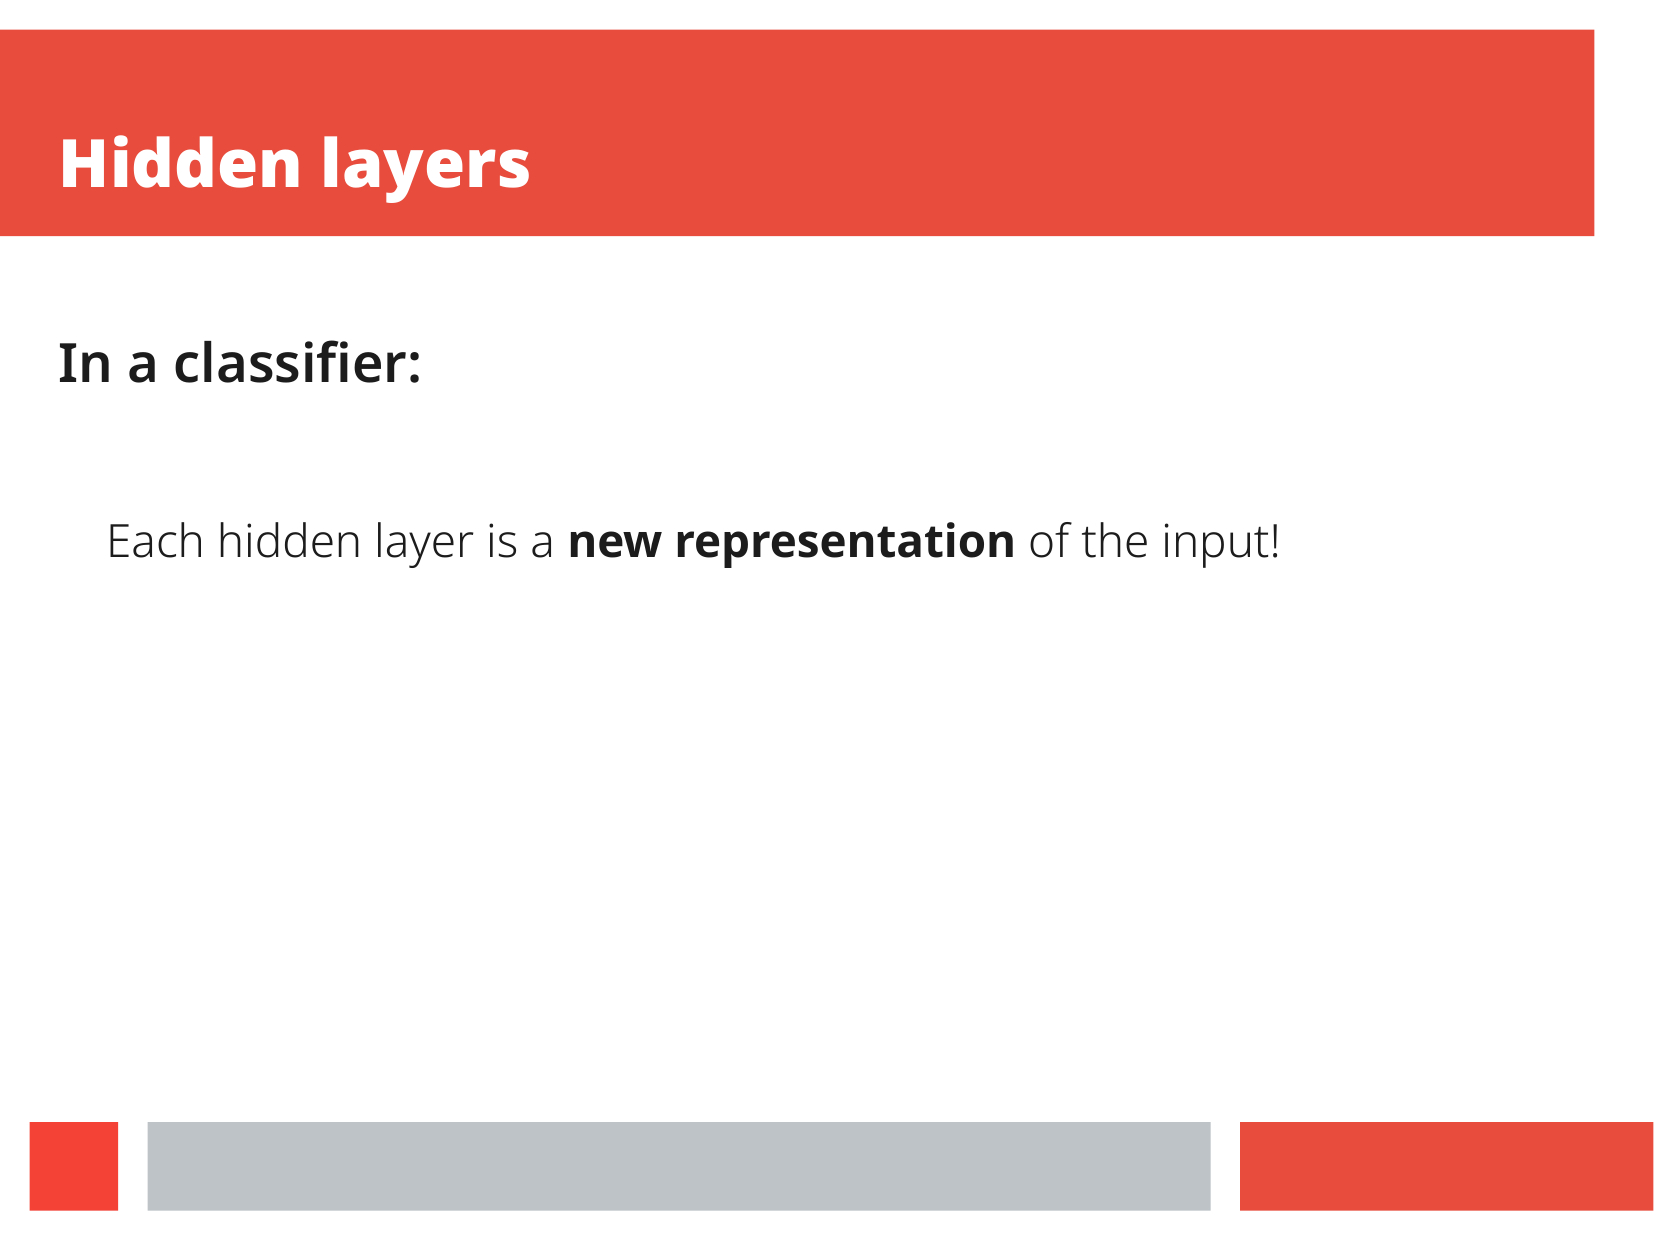

# Hidden layers
In a classifier:
Each hidden layer is a new representation of the input!